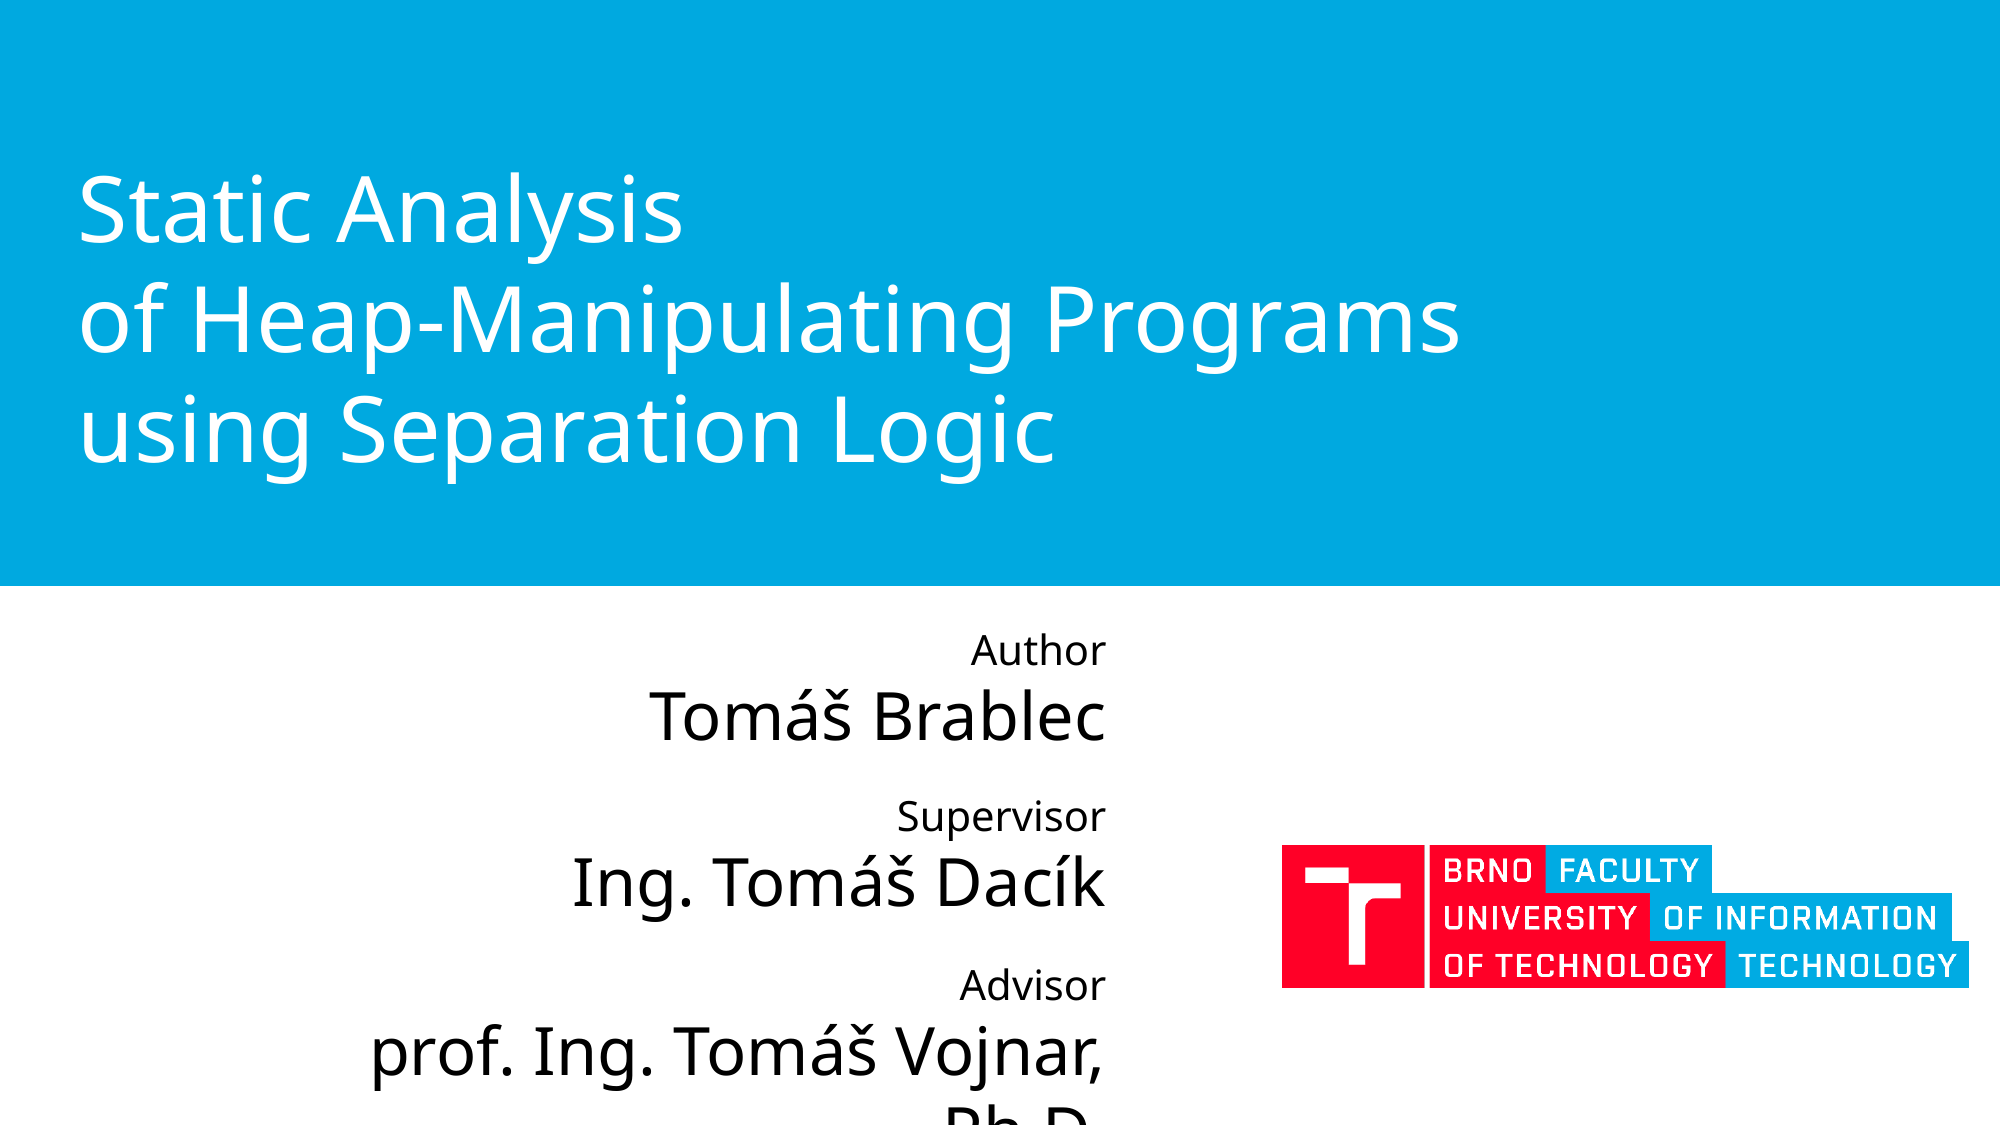

# Static Analysis of Heap-Manipulating Programs using Separation Logic
Author
Tomáš Brablec
Supervisor
Ing. Tomáš Dacík
Advisor
prof. Ing. Tomáš Vojnar, Ph.D.